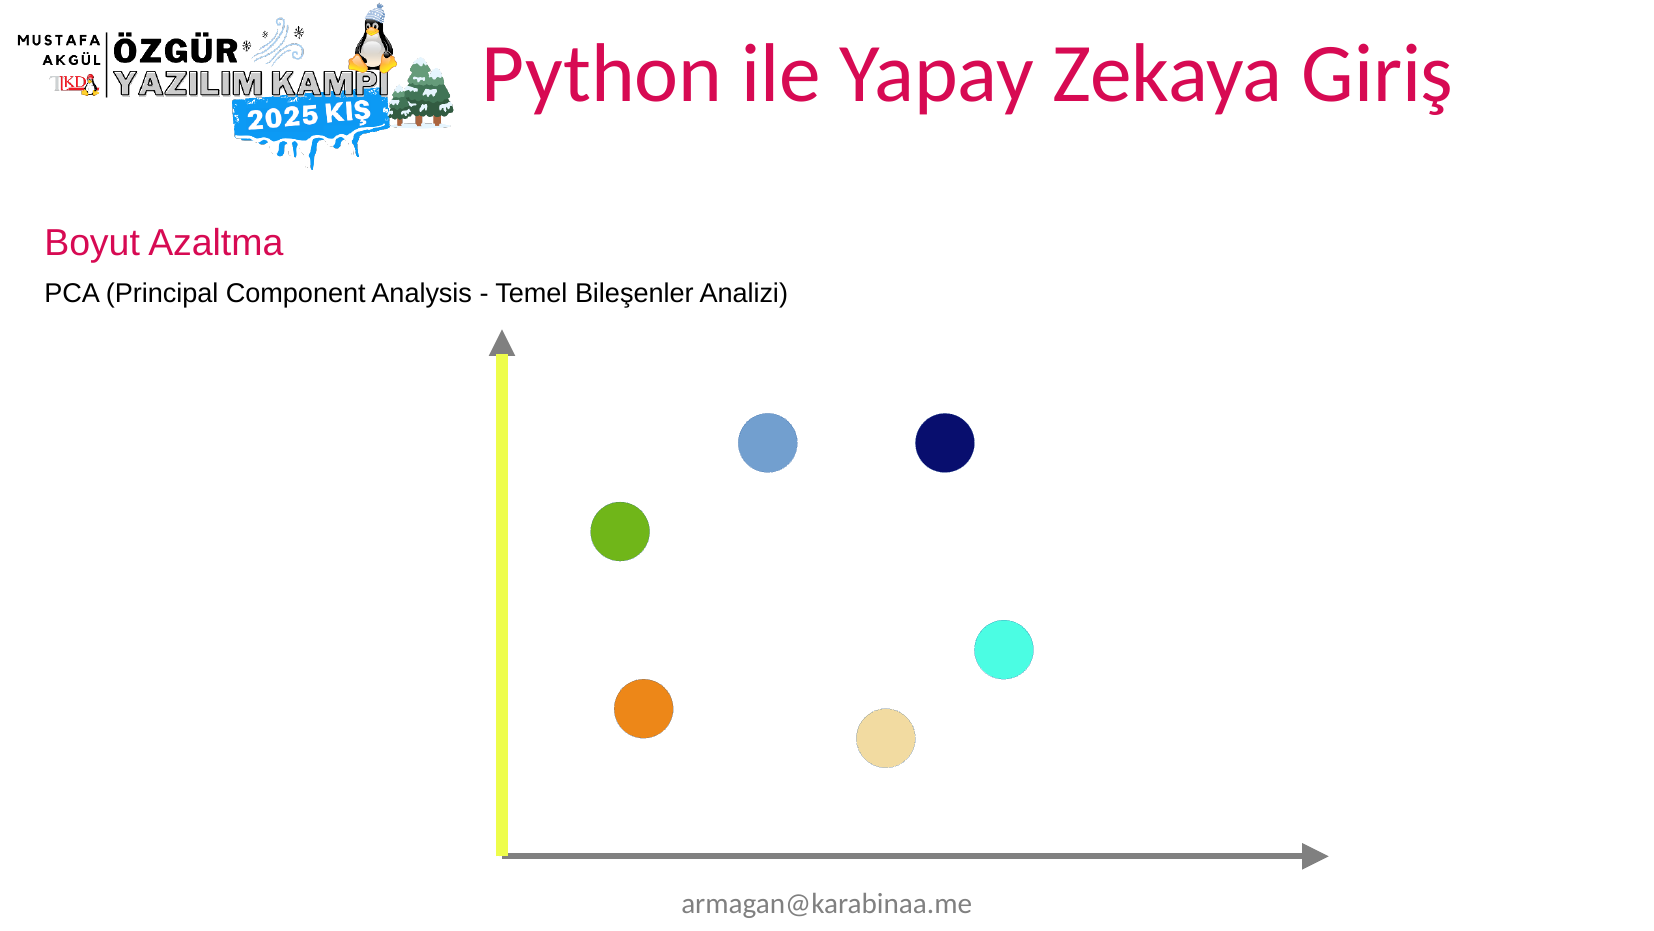

Python ile Yapay Zekaya Giriş
Boyut Azaltma
PCA (Principal Component Analysis - Temel Bileşenler Analizi)
armagan@karabinaa.me